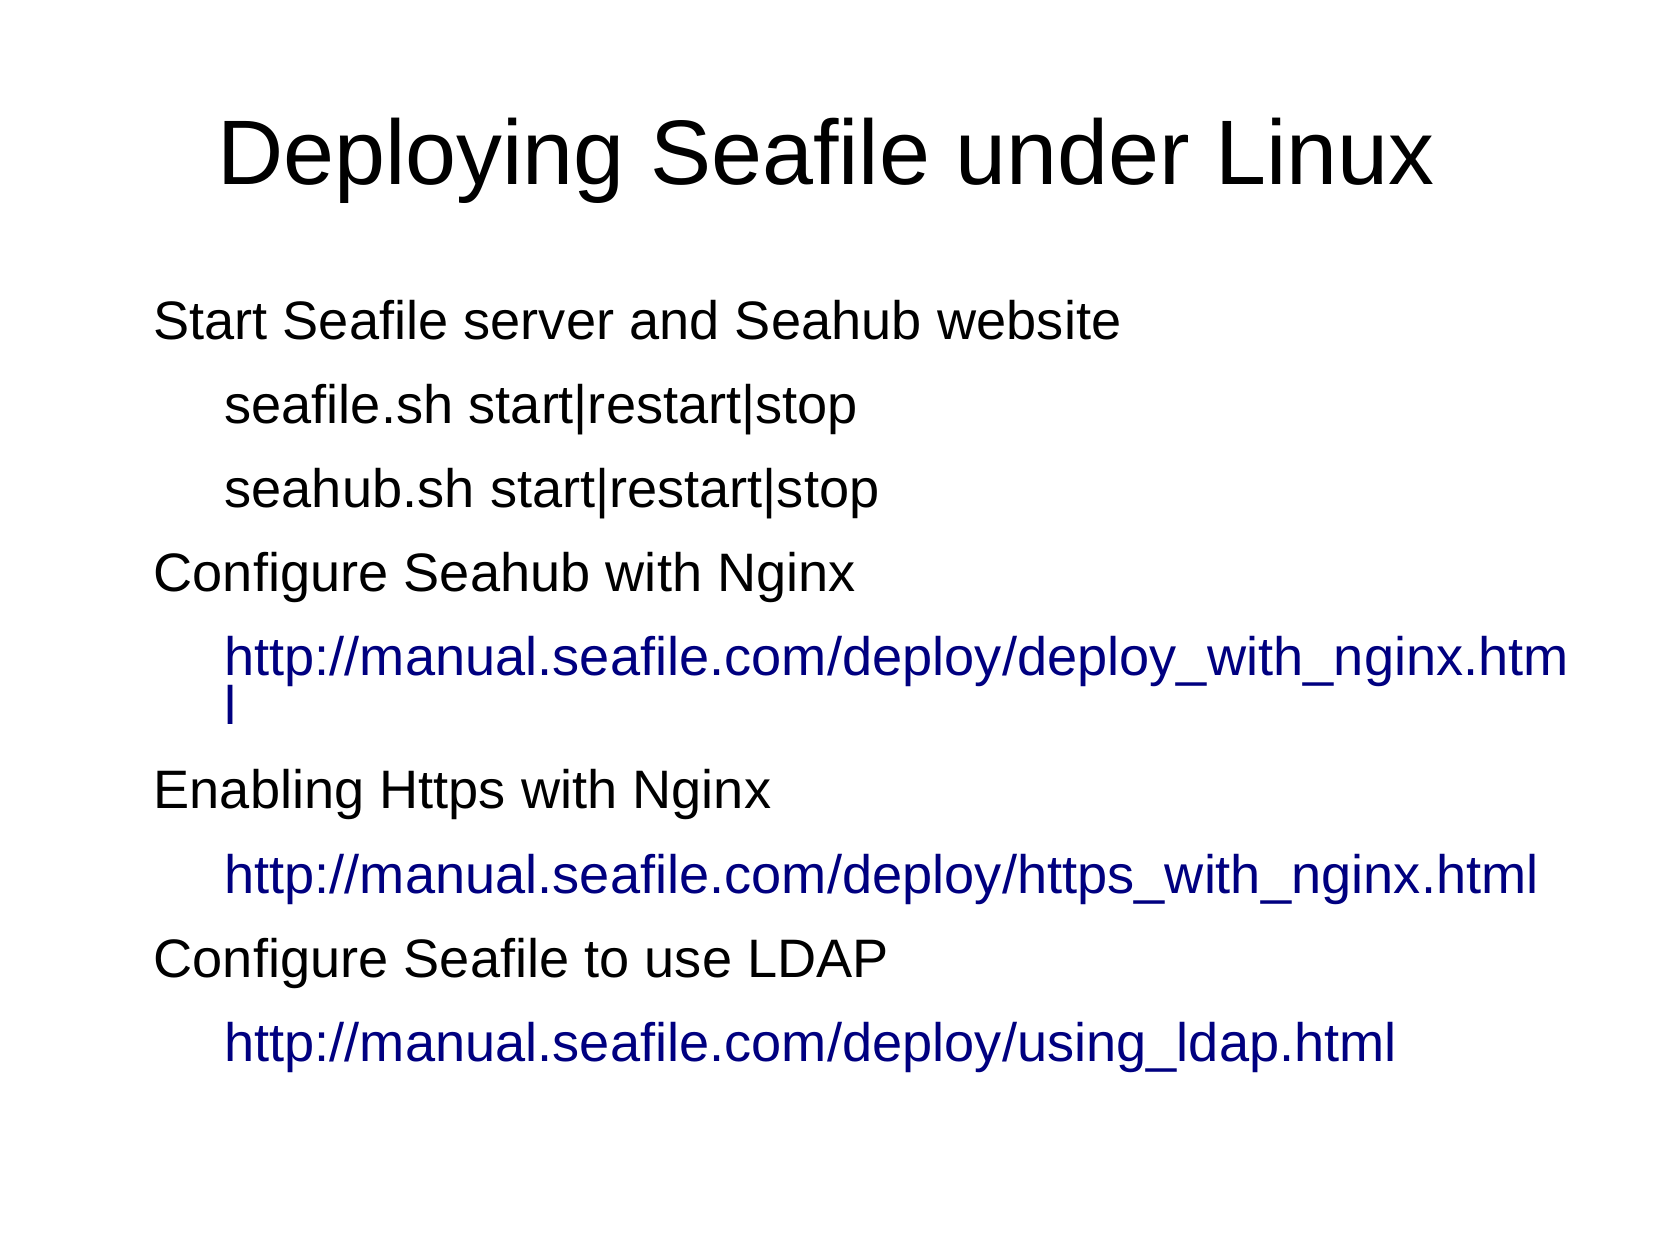

# Deploying Seafile under Linux
Start Seafile server and Seahub website
seafile.sh start|restart|stop
seahub.sh start|restart|stop
Configure Seahub with Nginx
http://manual.seafile.com/deploy/deploy_with_nginx.html
Enabling Https with Nginx
http://manual.seafile.com/deploy/https_with_nginx.html
Configure Seafile to use LDAP
http://manual.seafile.com/deploy/using_ldap.html